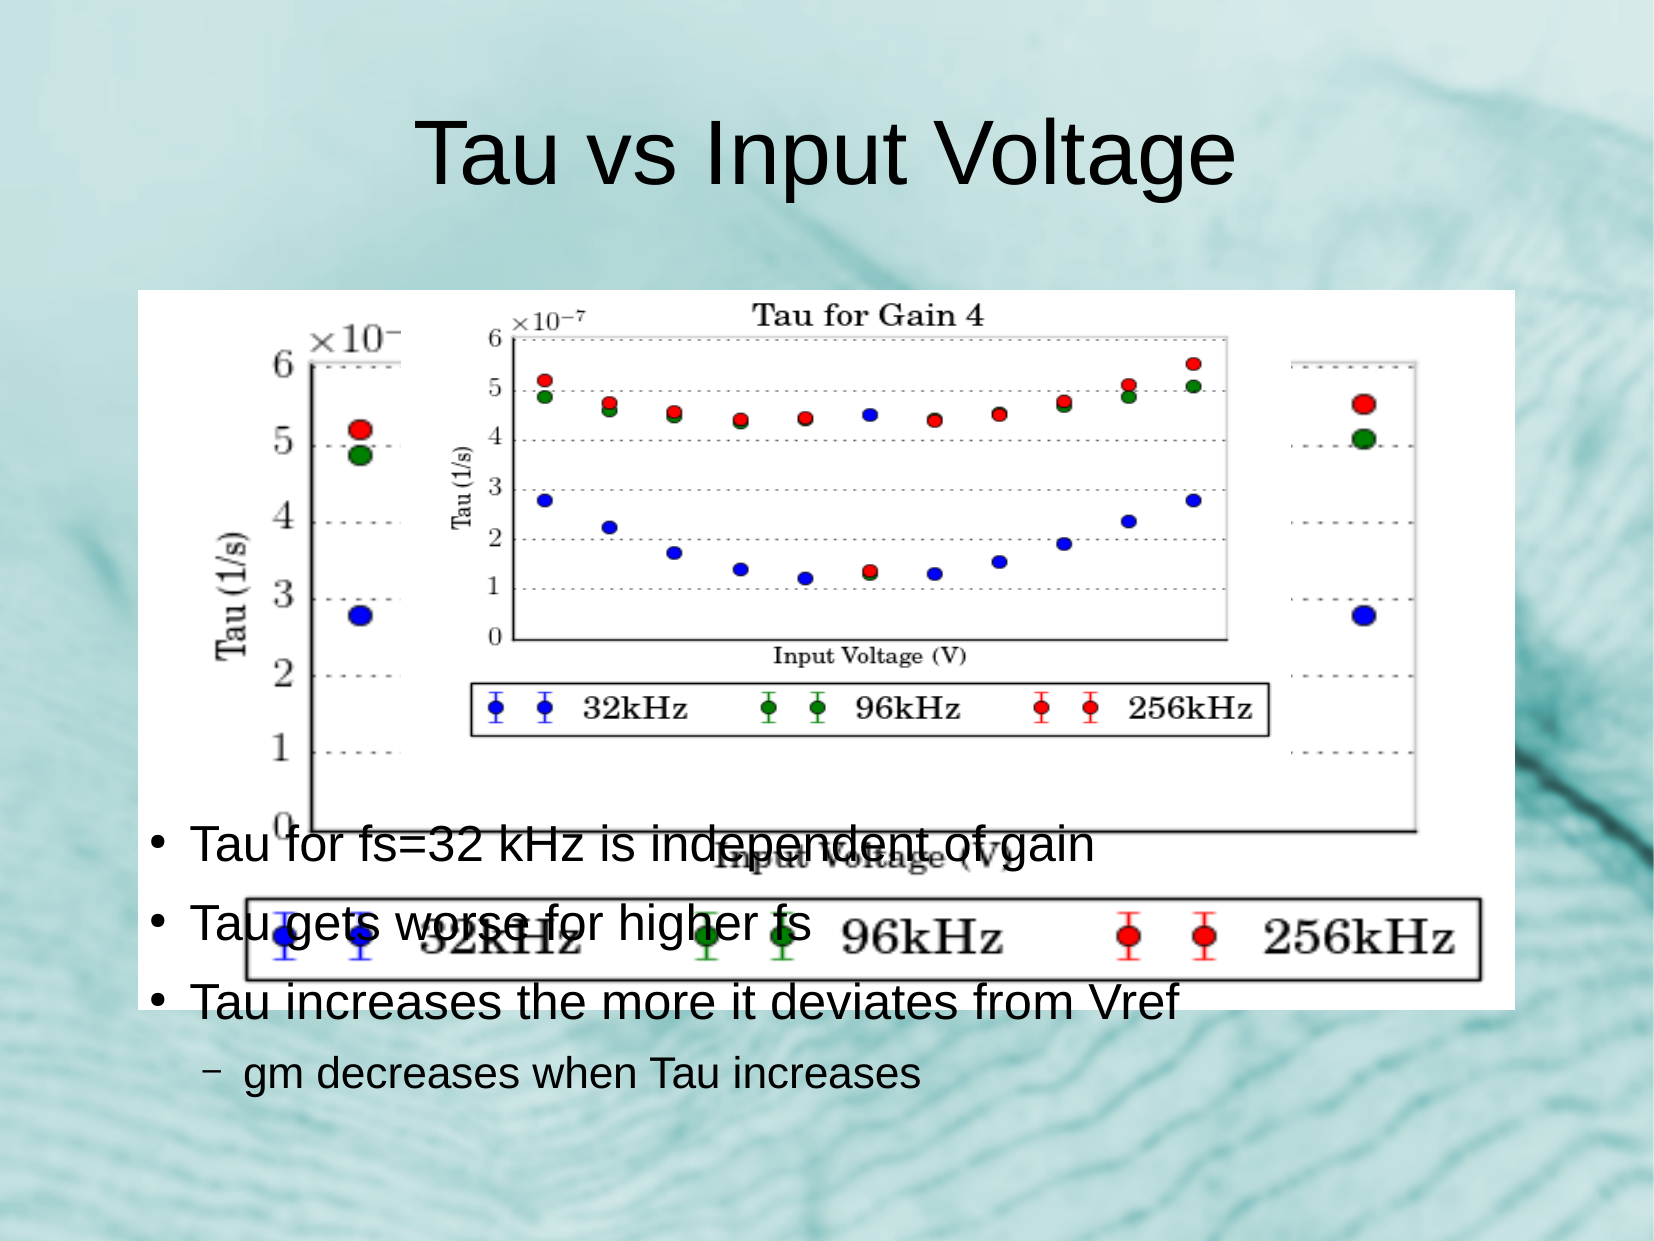

# Tau vs Input Voltage
Tau for fs=32 kHz is independent of gain
Tau gets worse for higher fs
Tau increases the more it deviates from Vref
gm decreases when Tau increases